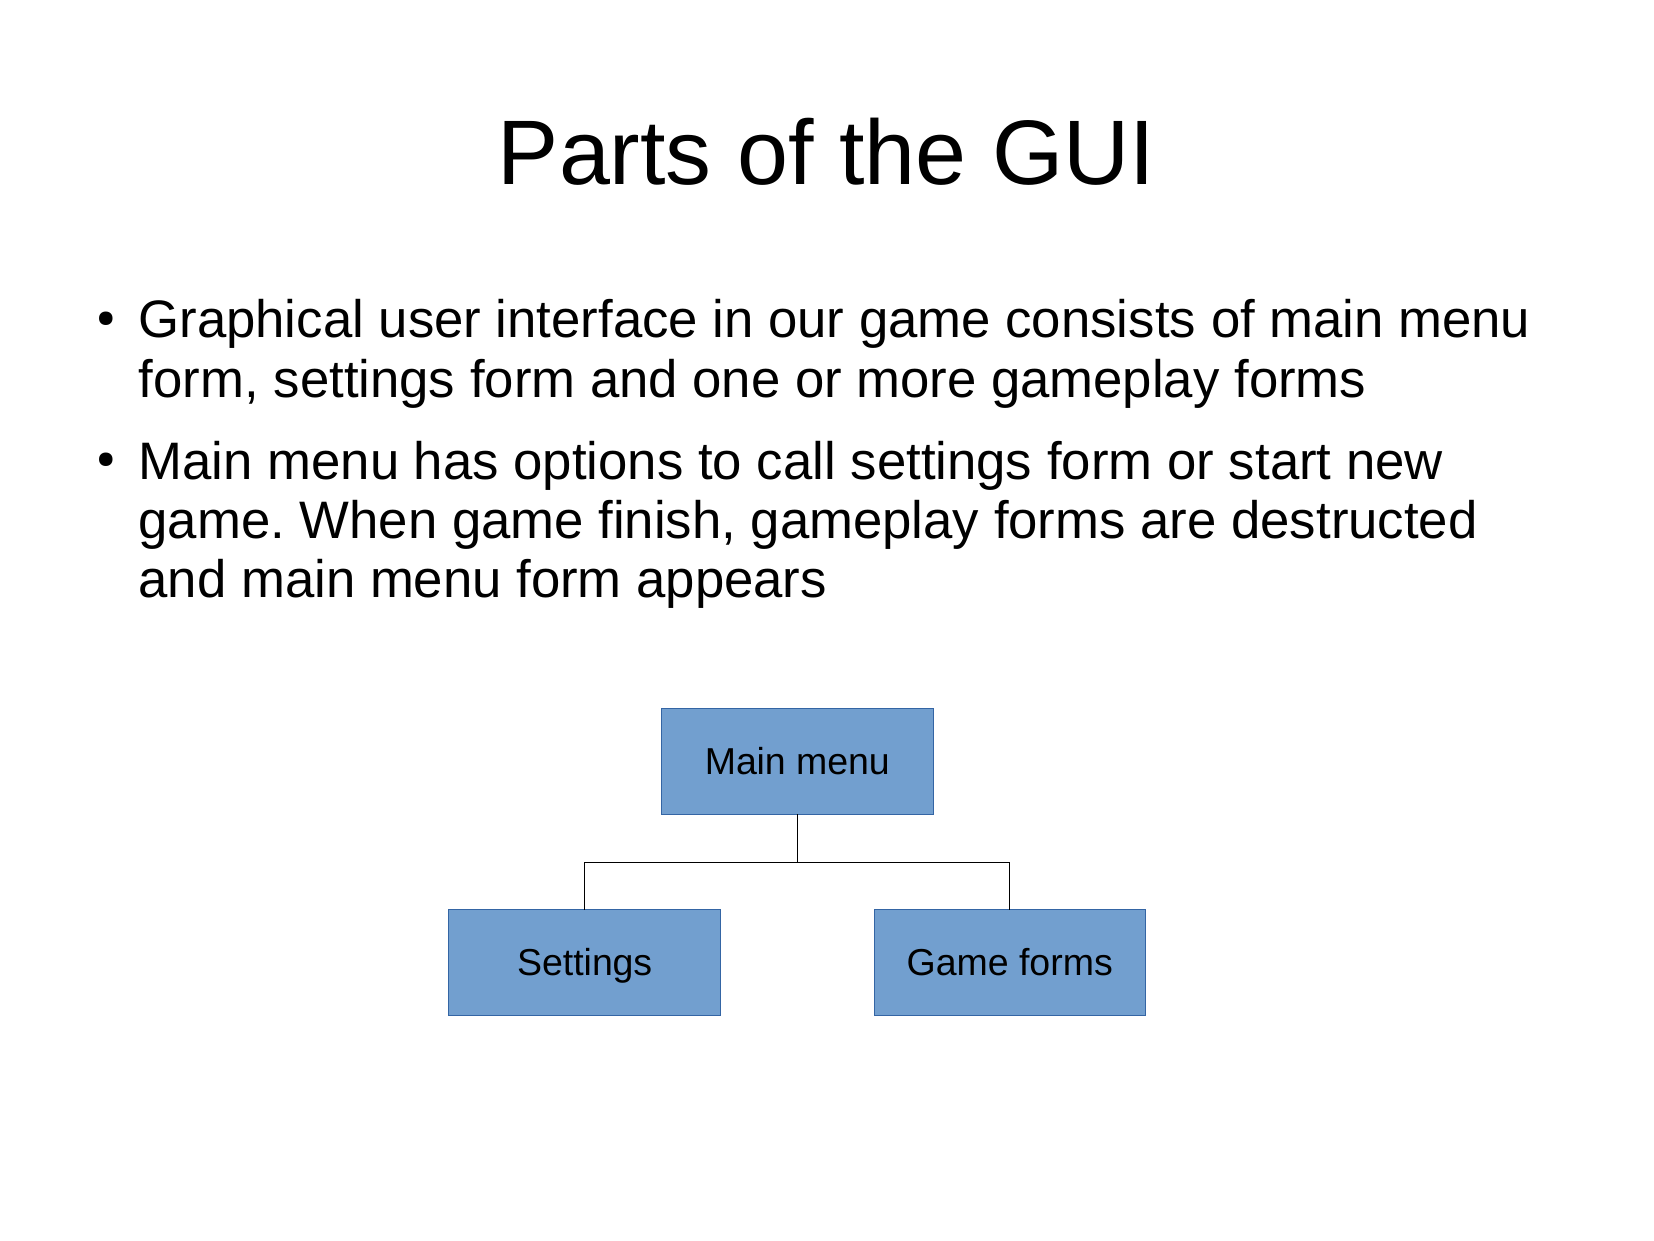

# Parts of the GUI
Graphical user interface in our game consists of main menu form, settings form and one or more gameplay forms
Main menu has options to call settings form or start new game. When game finish, gameplay forms are destructed and main menu form appears
Main menu
Settings
Game forms